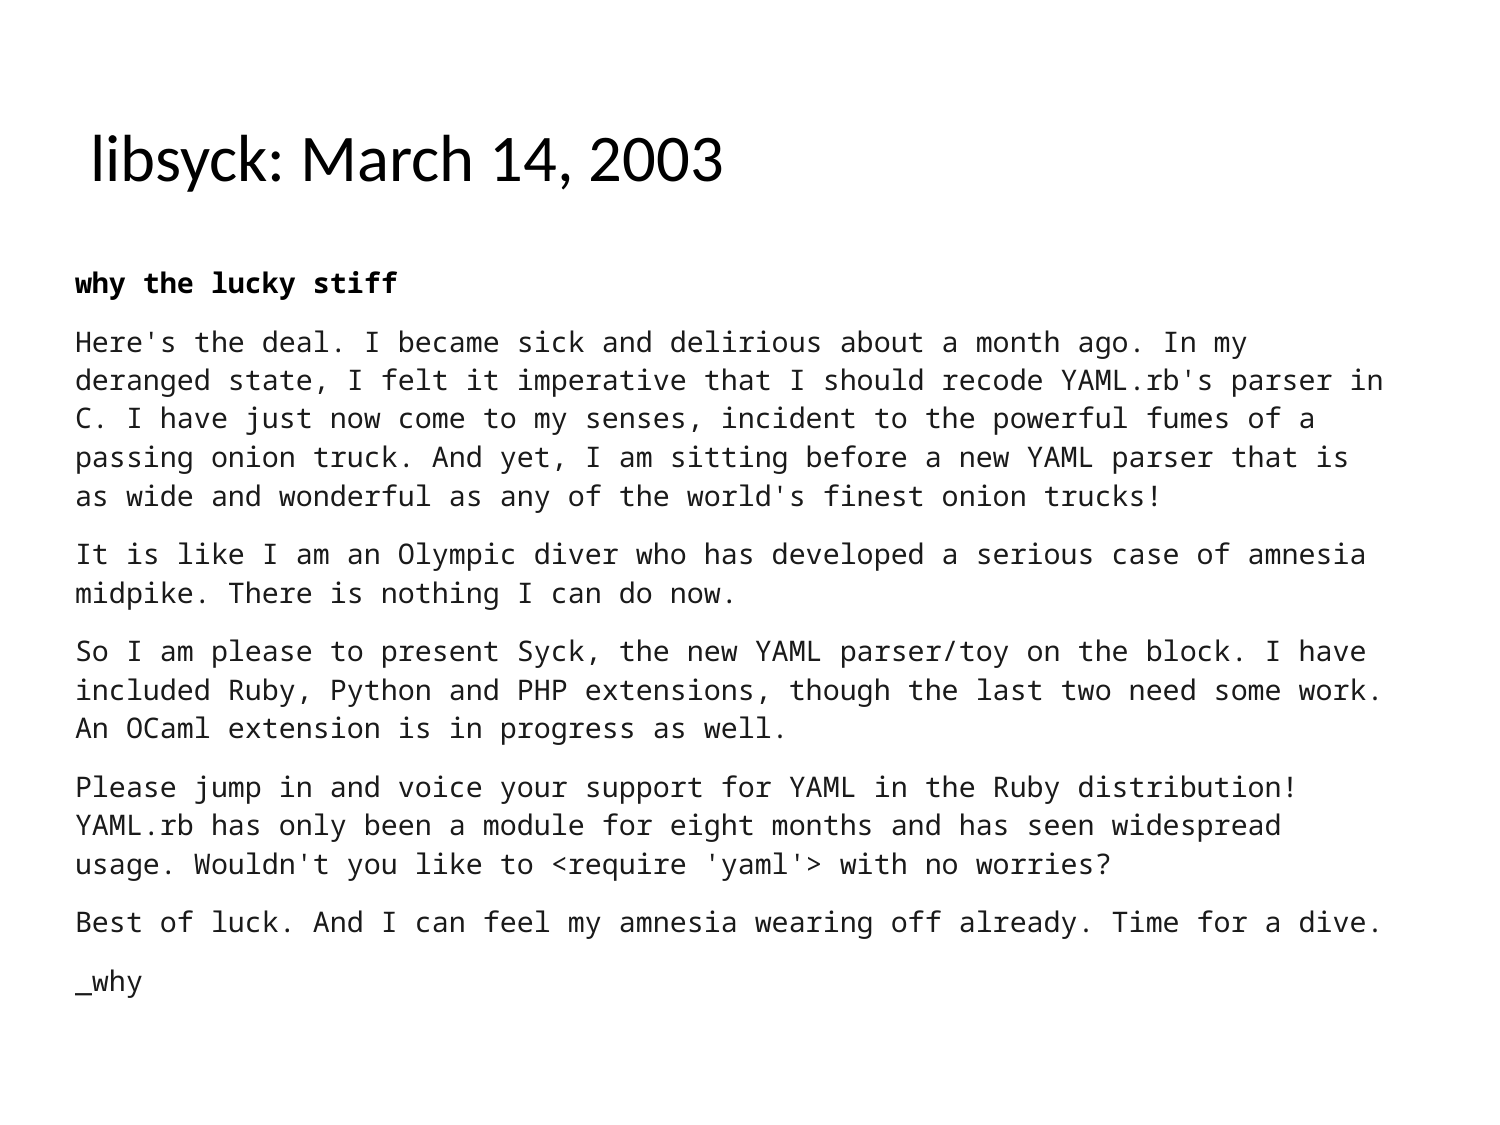

# libsyck: March 14, 2003
why the lucky stiff
Here's the deal. I became sick and delirious about a month ago. In my deranged state, I felt it imperative that I should recode YAML.rb's parser in C. I have just now come to my senses, incident to the powerful fumes of a passing onion truck. And yet, I am sitting before a new YAML parser that is as wide and wonderful as any of the world's finest onion trucks!
It is like I am an Olympic diver who has developed a serious case of amnesia mid­pike. There is nothing I can do now.
So I am please to present Syck, the new YAML parser/toy on the block. I have included Ruby, Python and PHP extensions, though the last two need some work. An OCaml extension is in progress as well.
Please jump in and voice your support for YAML in the Ruby distribution! YAML.rb has only been a module for eight months and has seen widespread usage. Wouldn't you like to <require 'yaml'> with no worries?
Best of luck. And I can feel my amnesia wearing off already. Time for a dive.
_why